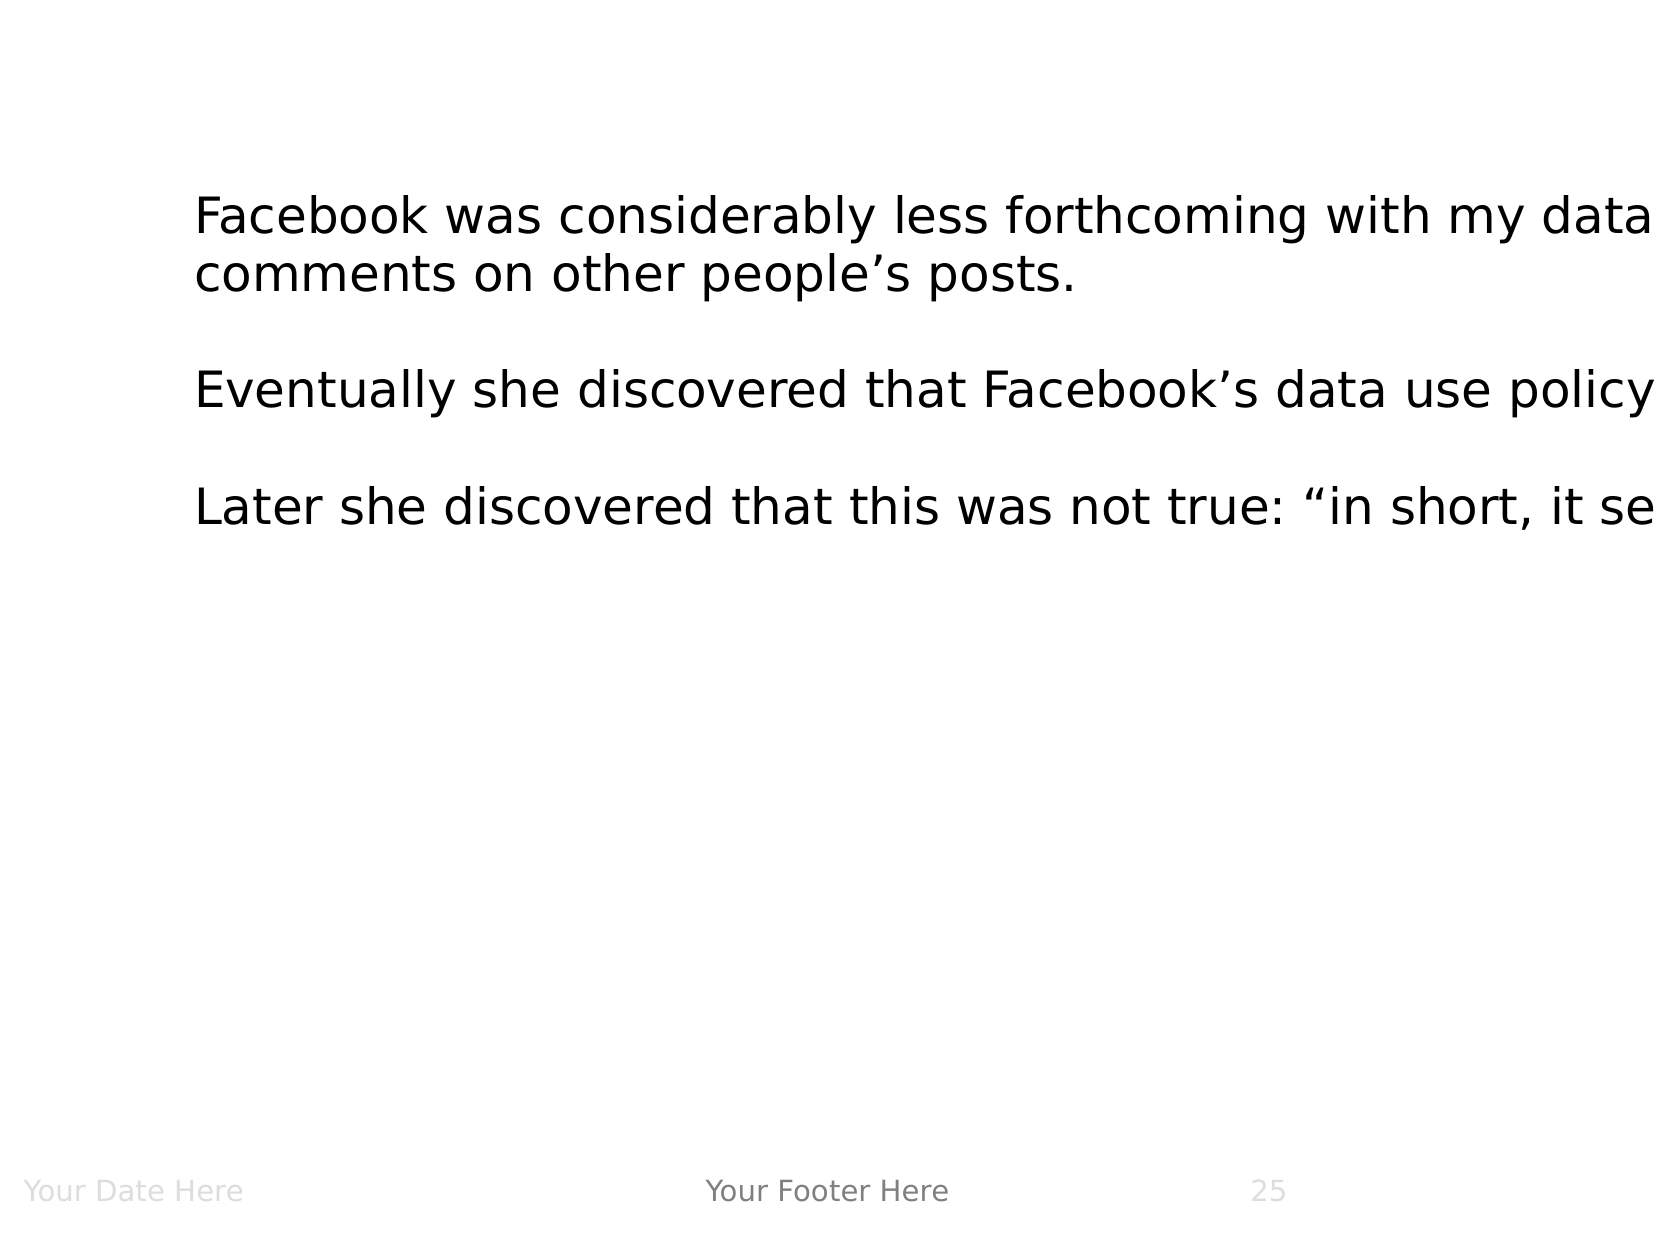

Facebook was considerably less forthcoming with my data. I clicked on “download a copy of my data,” and Facebook sent me an archive that was notable for what it did not include, [including] my list of friends, my posts, likes, or comments on other people’s posts.
Eventually she discovered that Facebook’s data use policy “stated explicitly that ‘information associated with your account will be kept until your account is deleted.’”
Later she discovered that this was not true: “in short, it seemed that Facebook planned to keep my data—whether or not I deleted it [and] I wasn’t likely to obtain a comprehensive set of my Facebook data anytime soon.”
Your Date Here
Your Footer Here